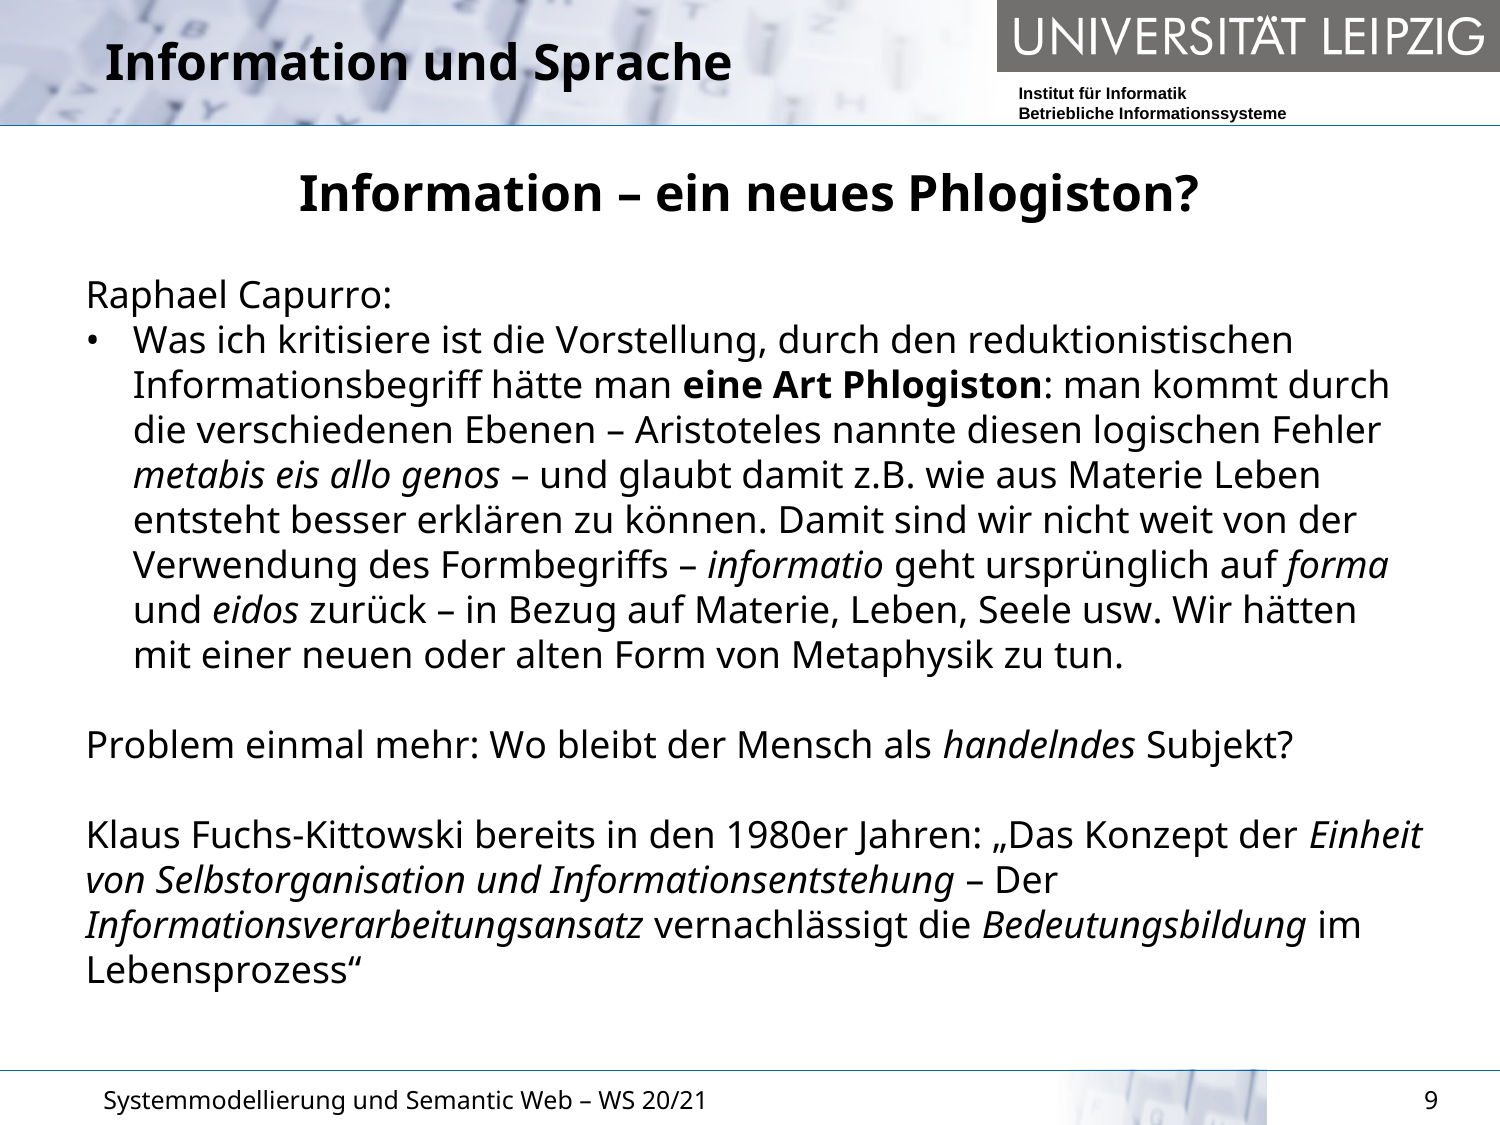

Information und Sprache
Information – ein neues Phlogiston?
Raphael Capurro:
Was ich kritisiere ist die Vorstellung, durch den reduktionistischen Informationsbegriff hätte man eine Art Phlogiston: man kommt durch die verschiedenen Ebenen – Aristoteles nannte diesen logischen Fehler metabis eis allo genos – und glaubt damit z.B. wie aus Materie Leben entsteht besser erklären zu können. Damit sind wir nicht weit von der Verwendung des Formbegriffs – informatio geht ursprünglich auf forma und eidos zurück – in Bezug auf Materie, Leben, Seele usw. Wir hätten mit einer neuen oder alten Form von Metaphysik zu tun.
Problem einmal mehr: Wo bleibt der Mensch als handelndes Subjekt?
Klaus Fuchs-Kittowski bereits in den 1980er Jahren: „Das Konzept der Einheit von Selbstorganisation und Informationsentstehung – Der Informationsverarbeitungsansatz vernachlässigt die Bedeutungsbildung im Lebensprozess“
Systemmodellierung und Semantic Web – WS 20/21
9